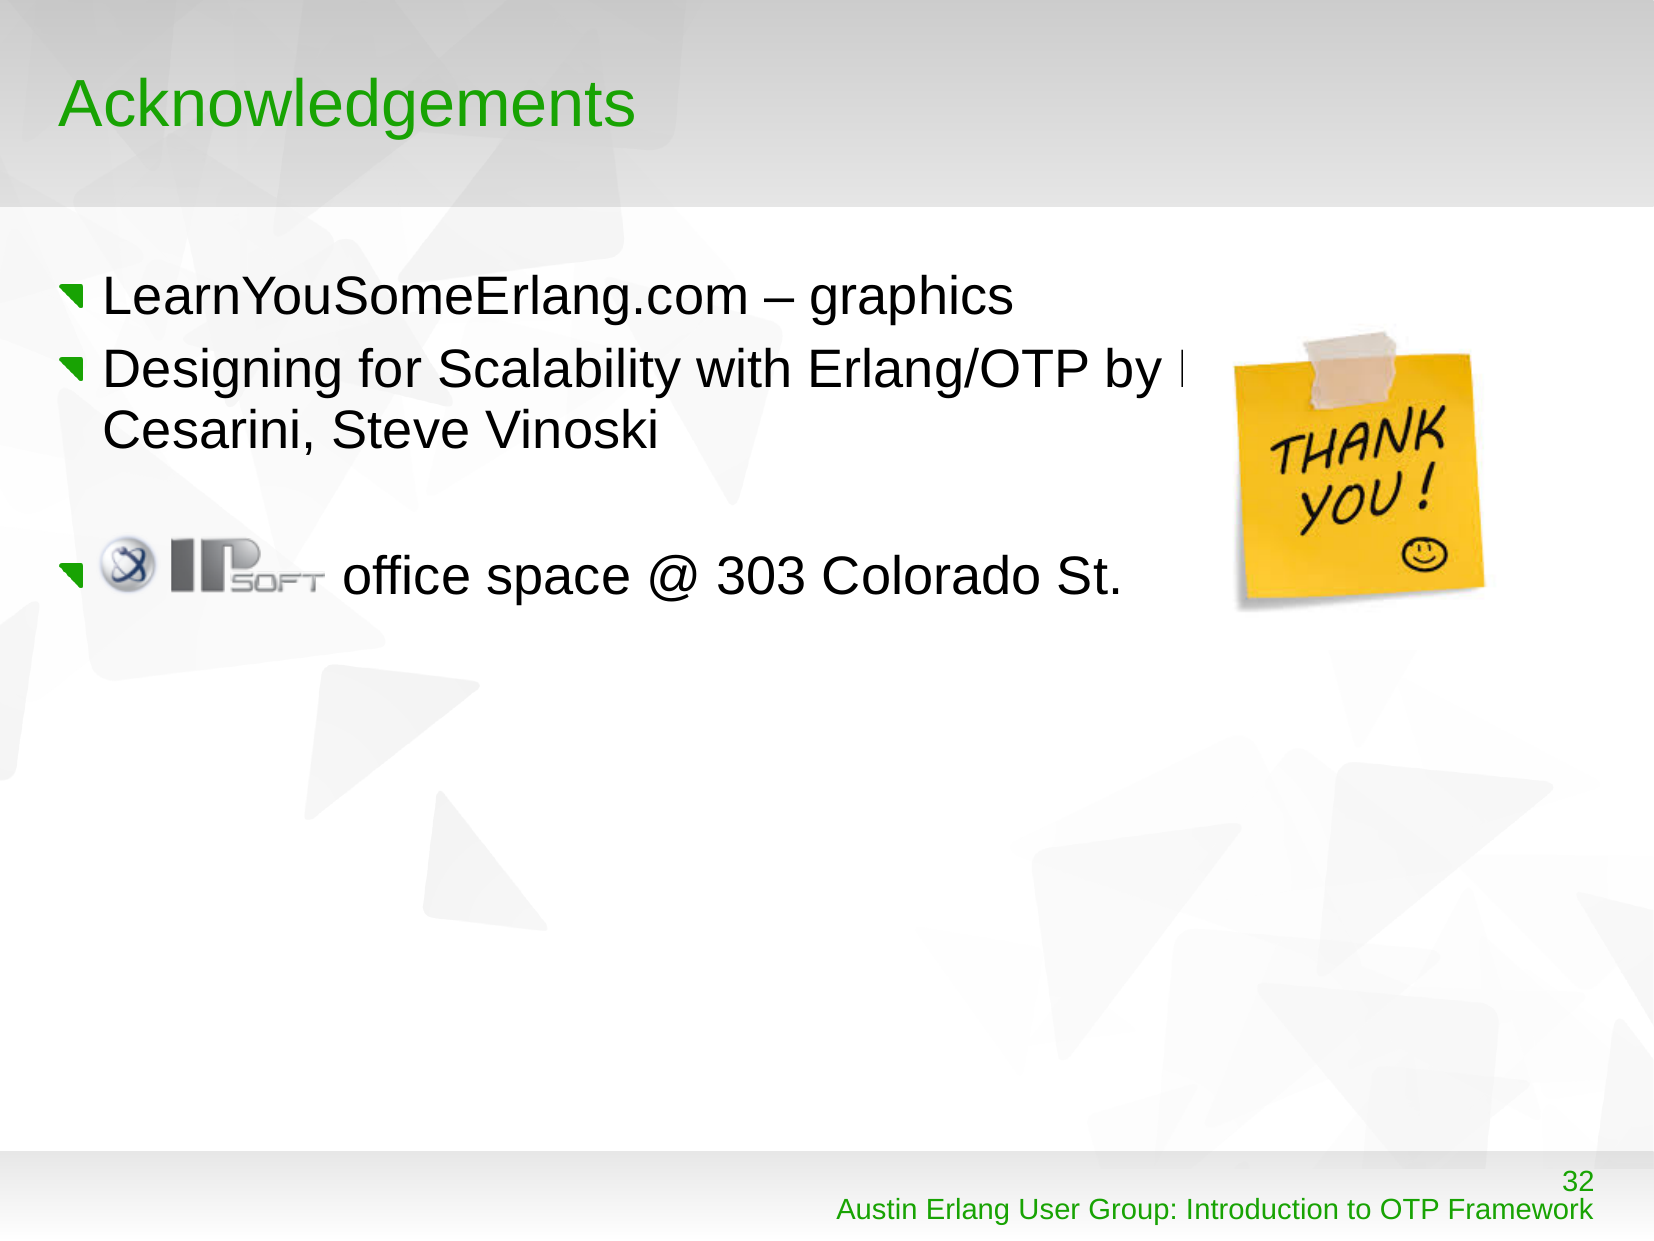

# Acknowledgements
LearnYouSomeErlang.com – graphics
Designing for Scalability with Erlang/OTP by Francesco Cesarini, Steve Vinoski
 office space @ 303 Colorado St.
32
Austin Erlang User Group: Introduction to OTP Framework